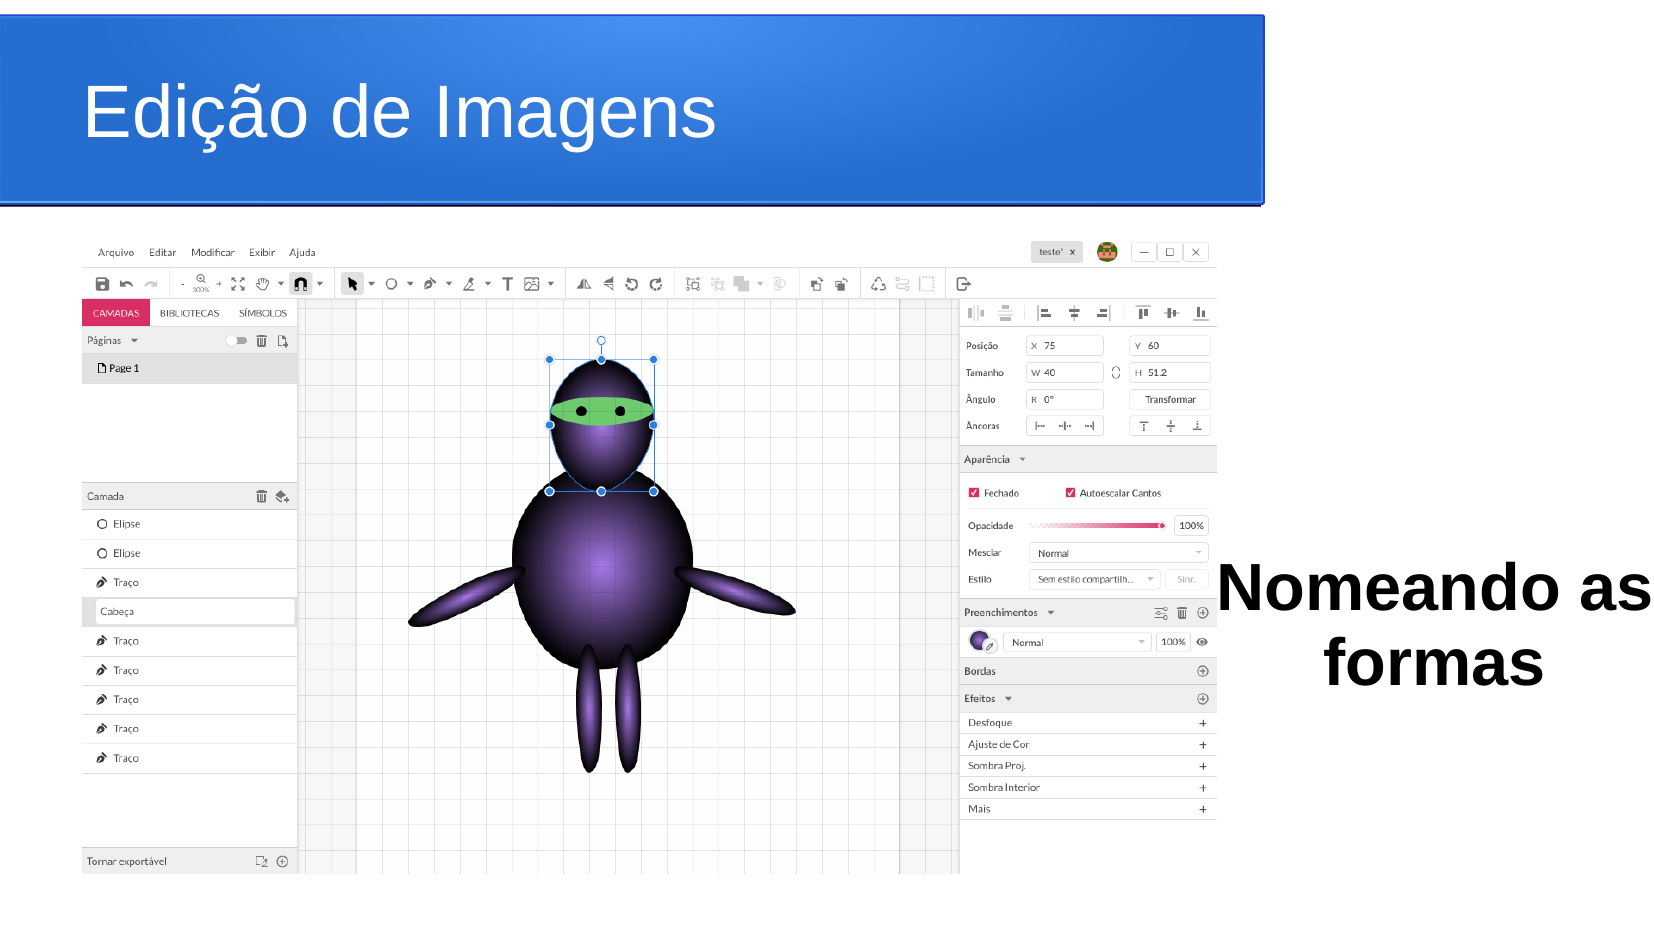

# Edição de Imagens
Nomeando as formas